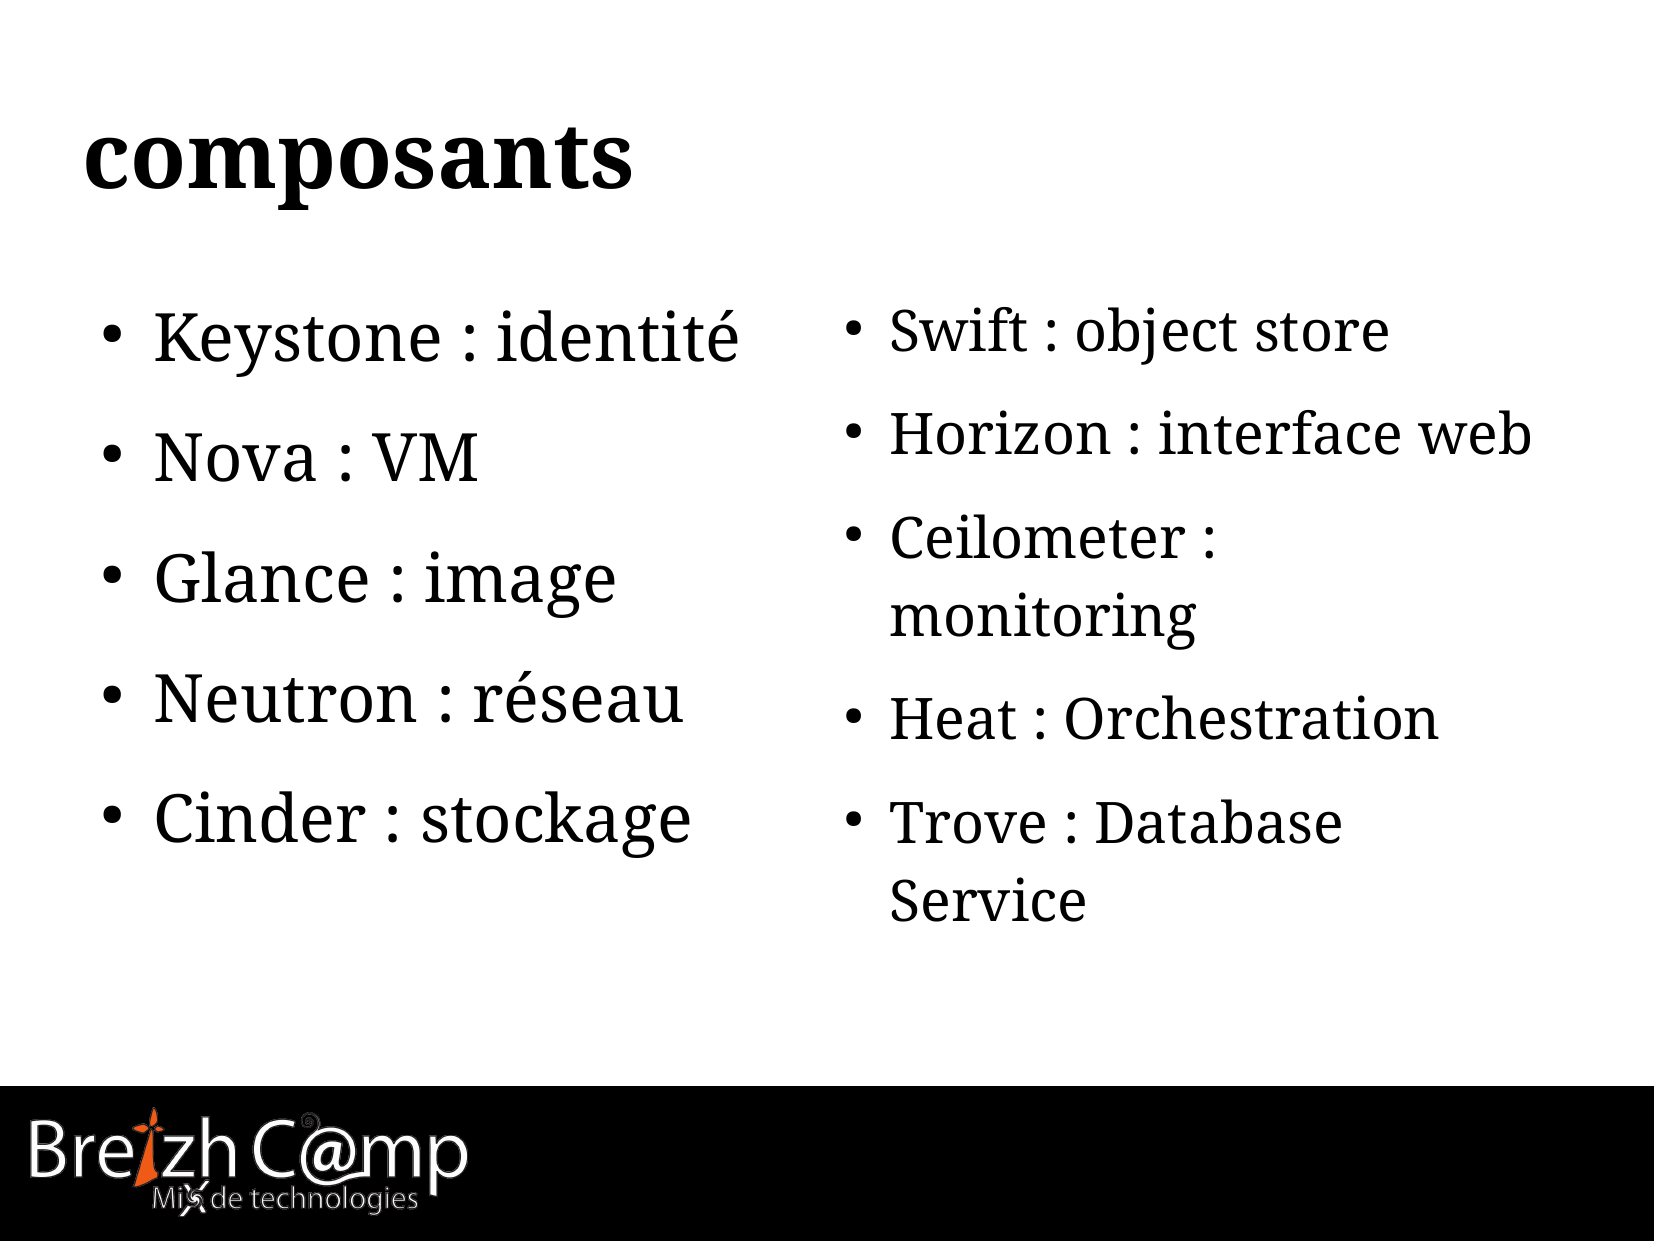

# composants
Keystone : identité
Nova : VM
Glance : image
Neutron : réseau
Cinder : stockage
Swift : object store
Horizon : interface web
Ceilometer : monitoring
Heat : Orchestration
Trove : Database Service